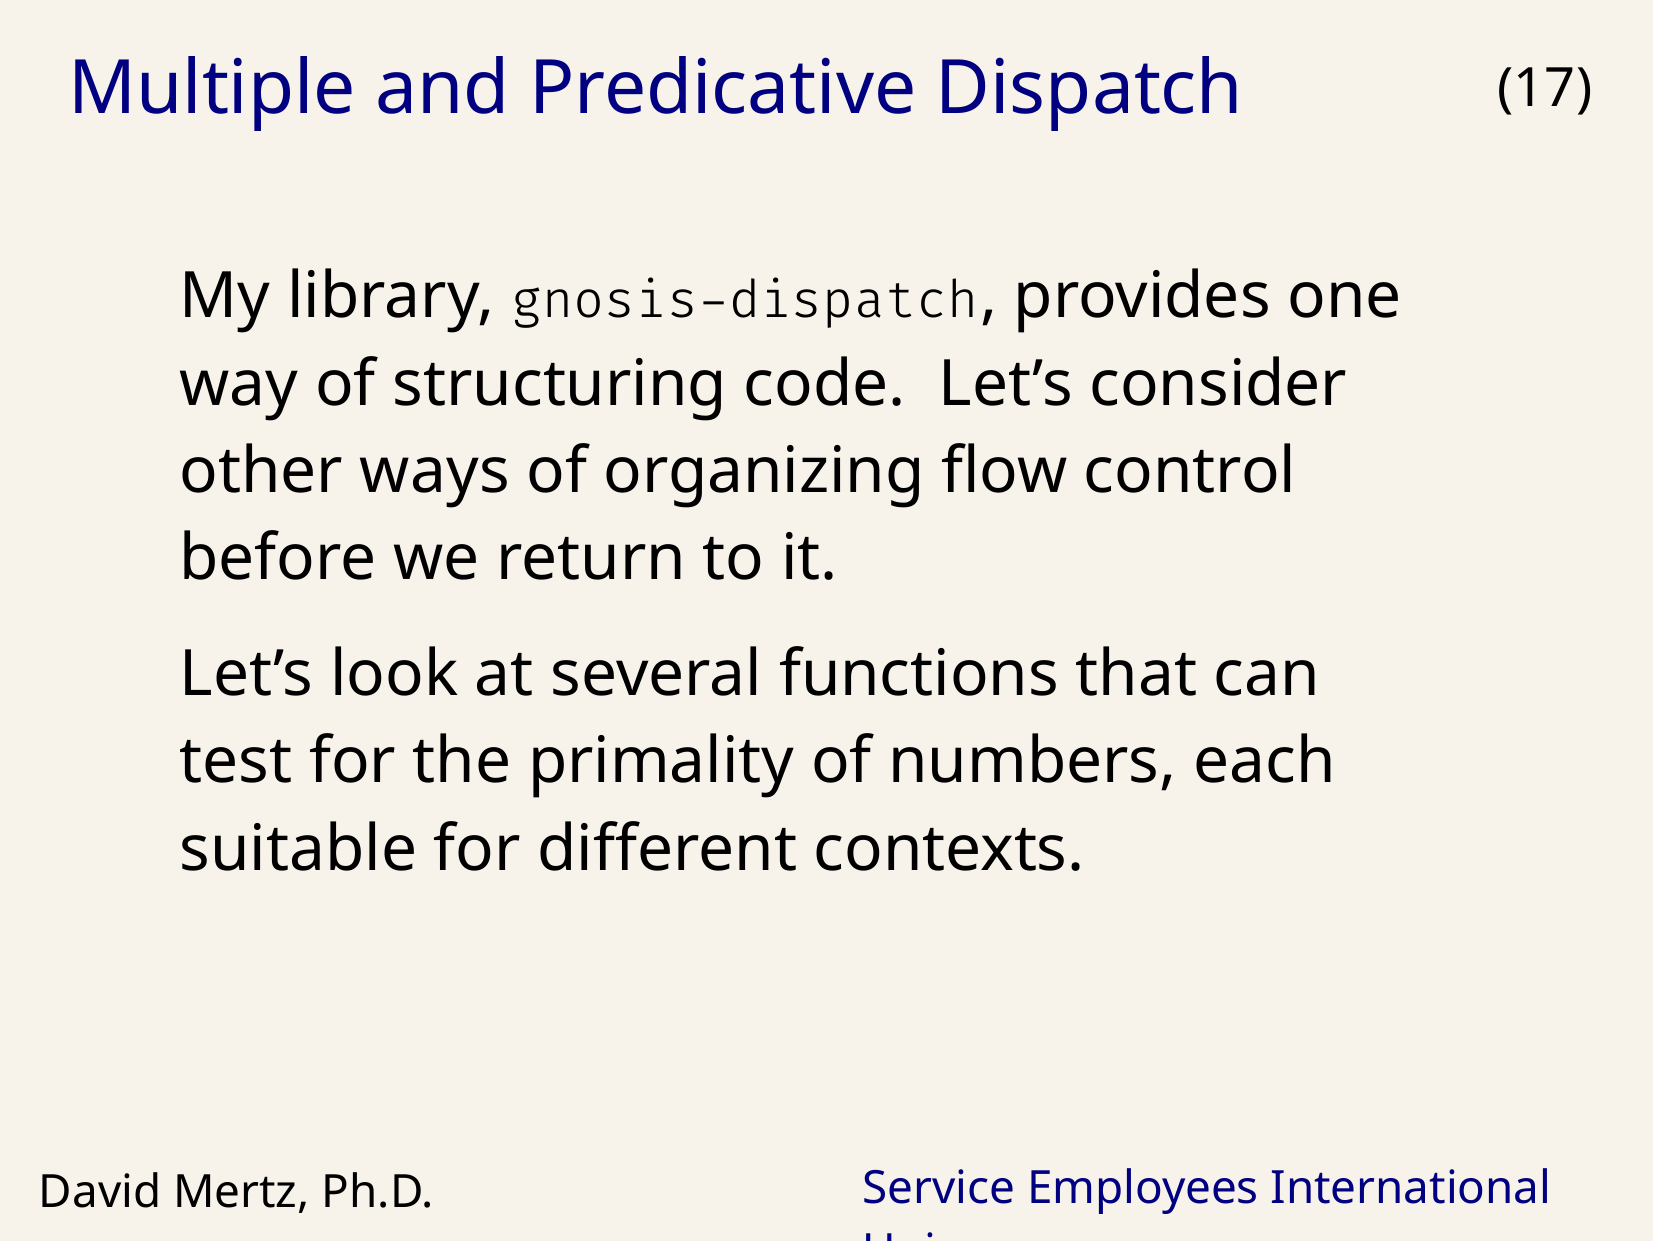

My library, gnosis-dispatch, provides one way of structuring code. Let’s consider other ways of organizing flow control before we return to it.
Let’s look at several functions that can test for the primality of numbers, each suitable for different contexts.